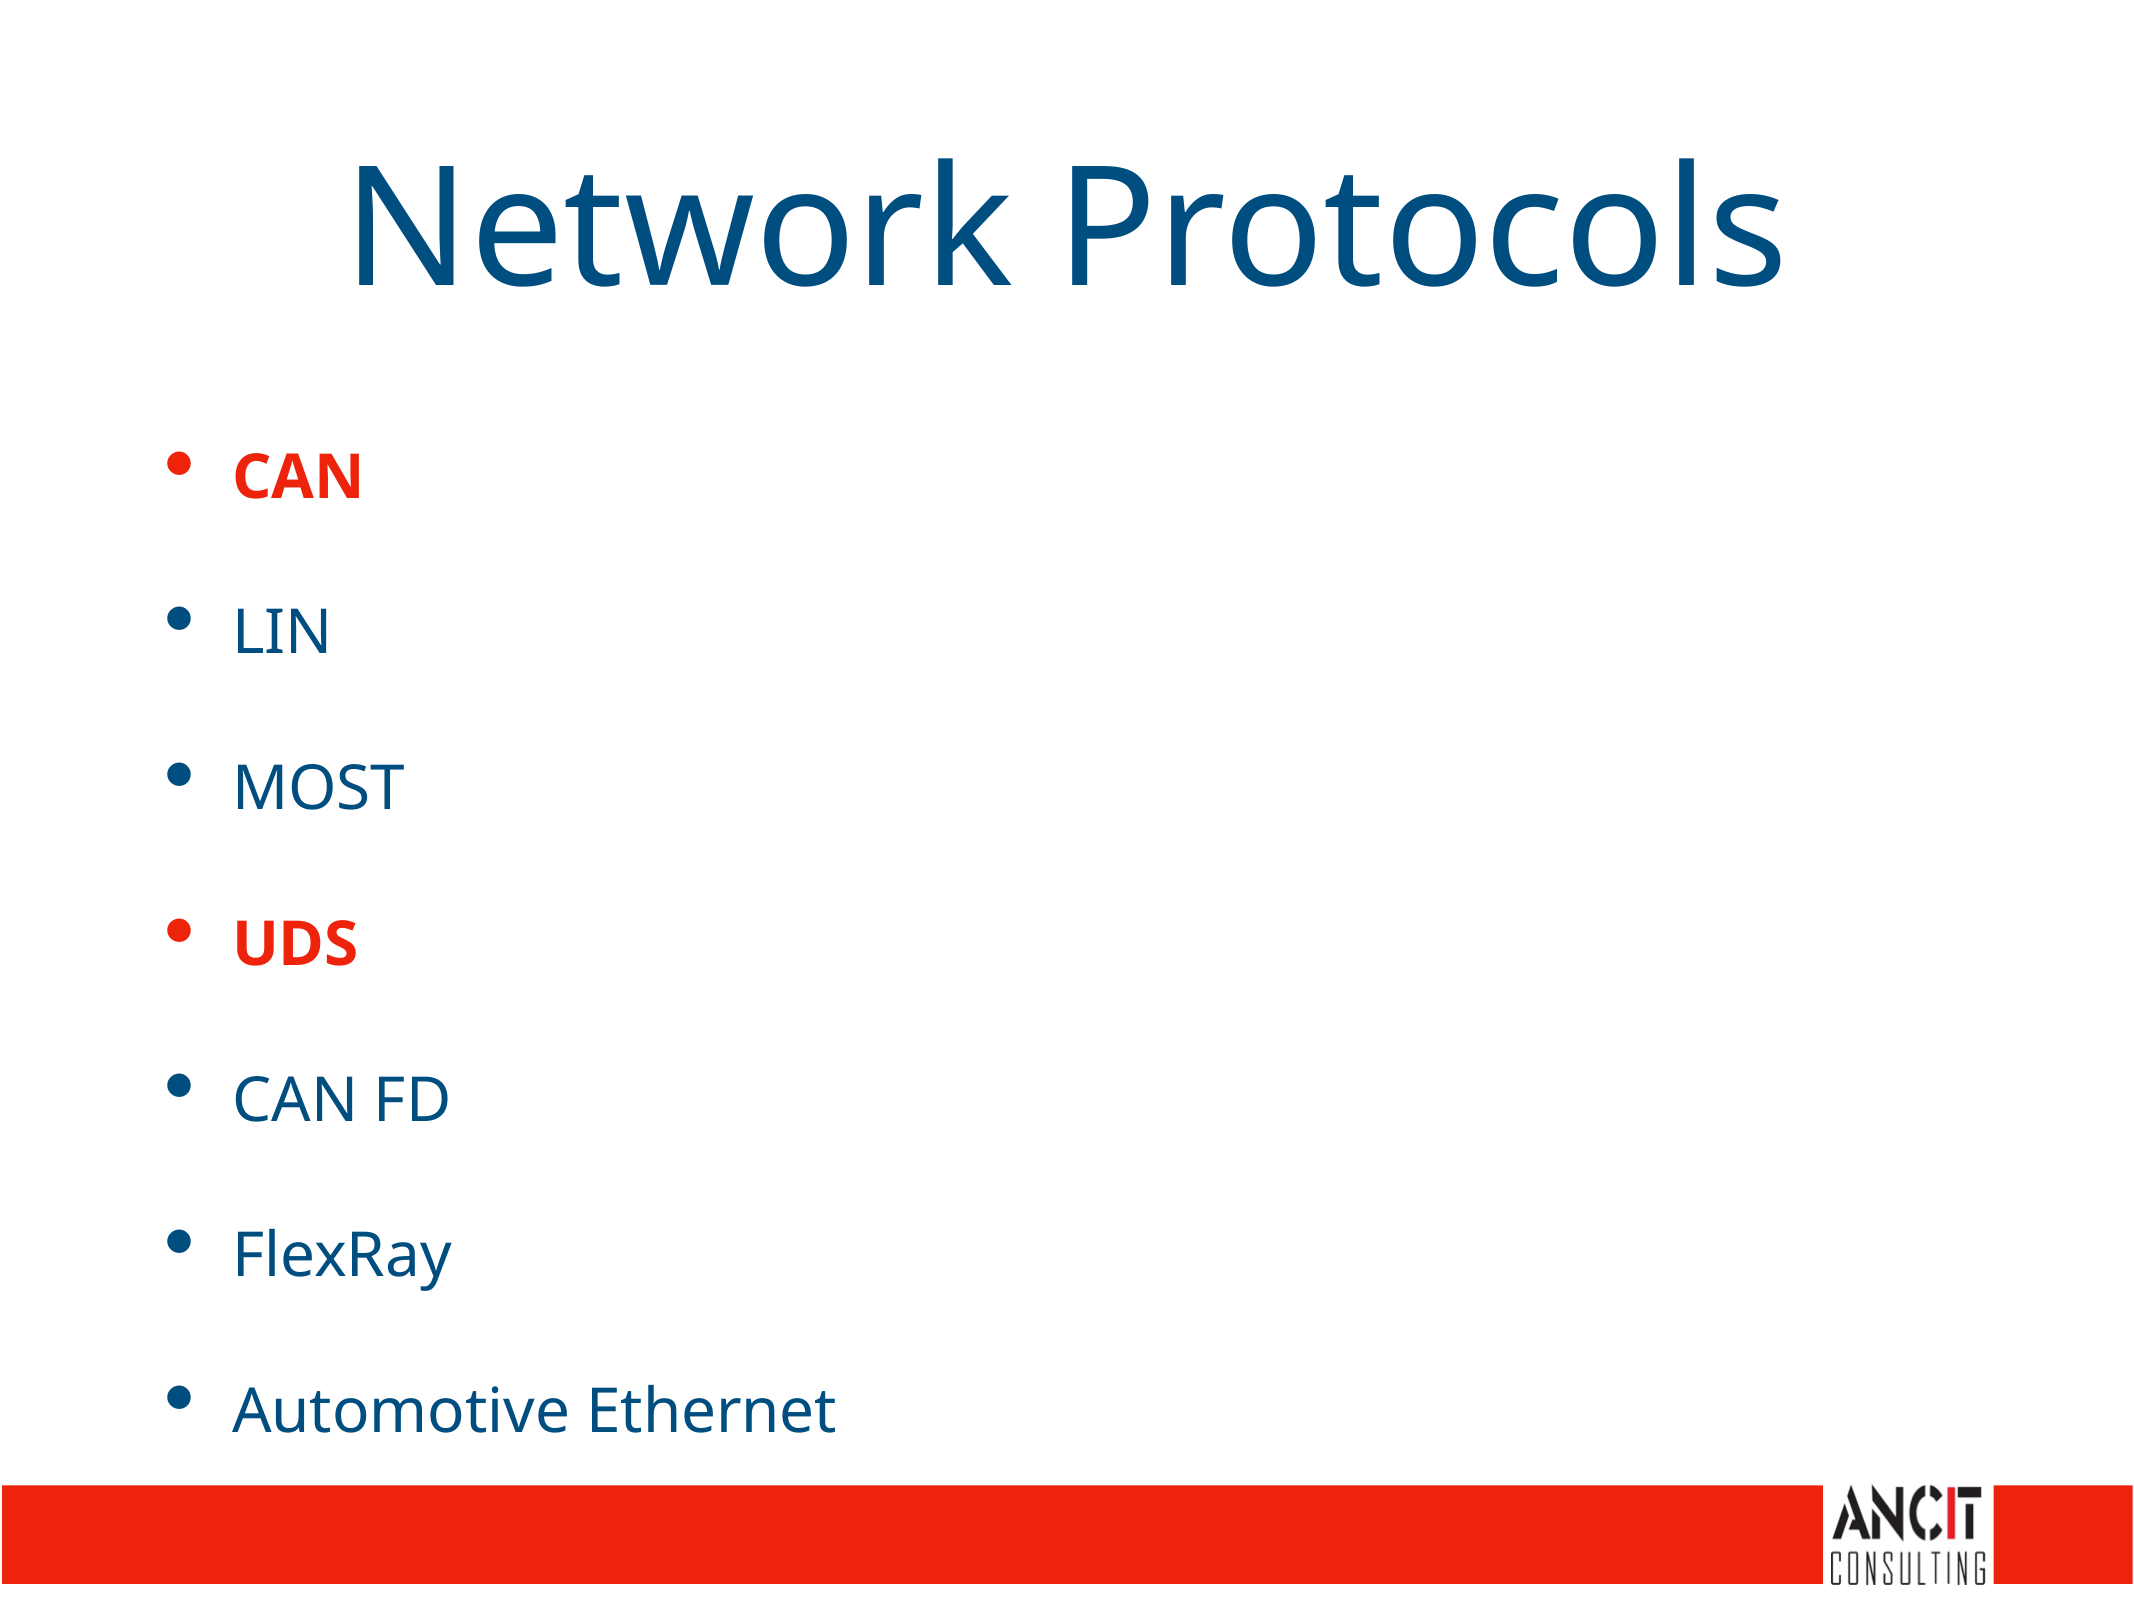

# Network Protocols
CAN
LIN
MOST
UDS
CAN FD
FlexRay
Automotive Ethernet